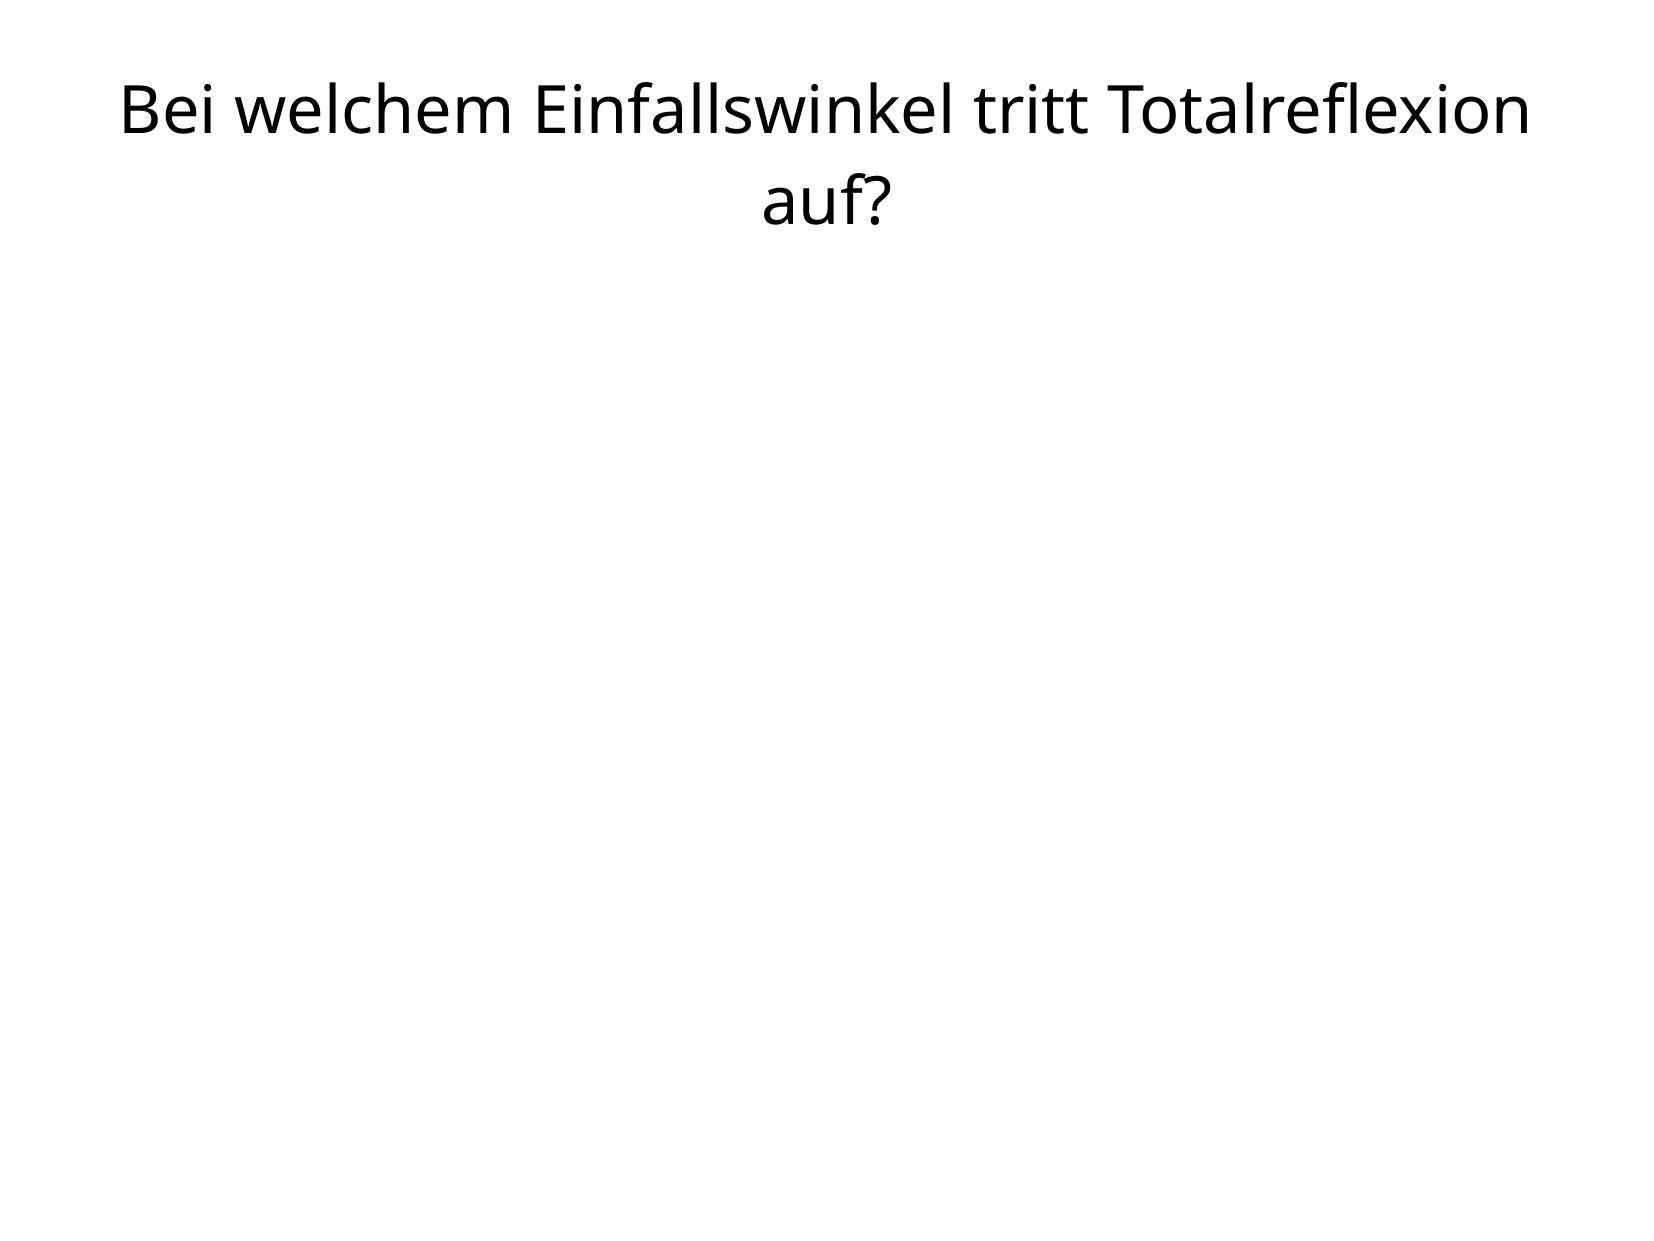

# Bei welchem Einfallswinkel tritt Totalreflexion auf?